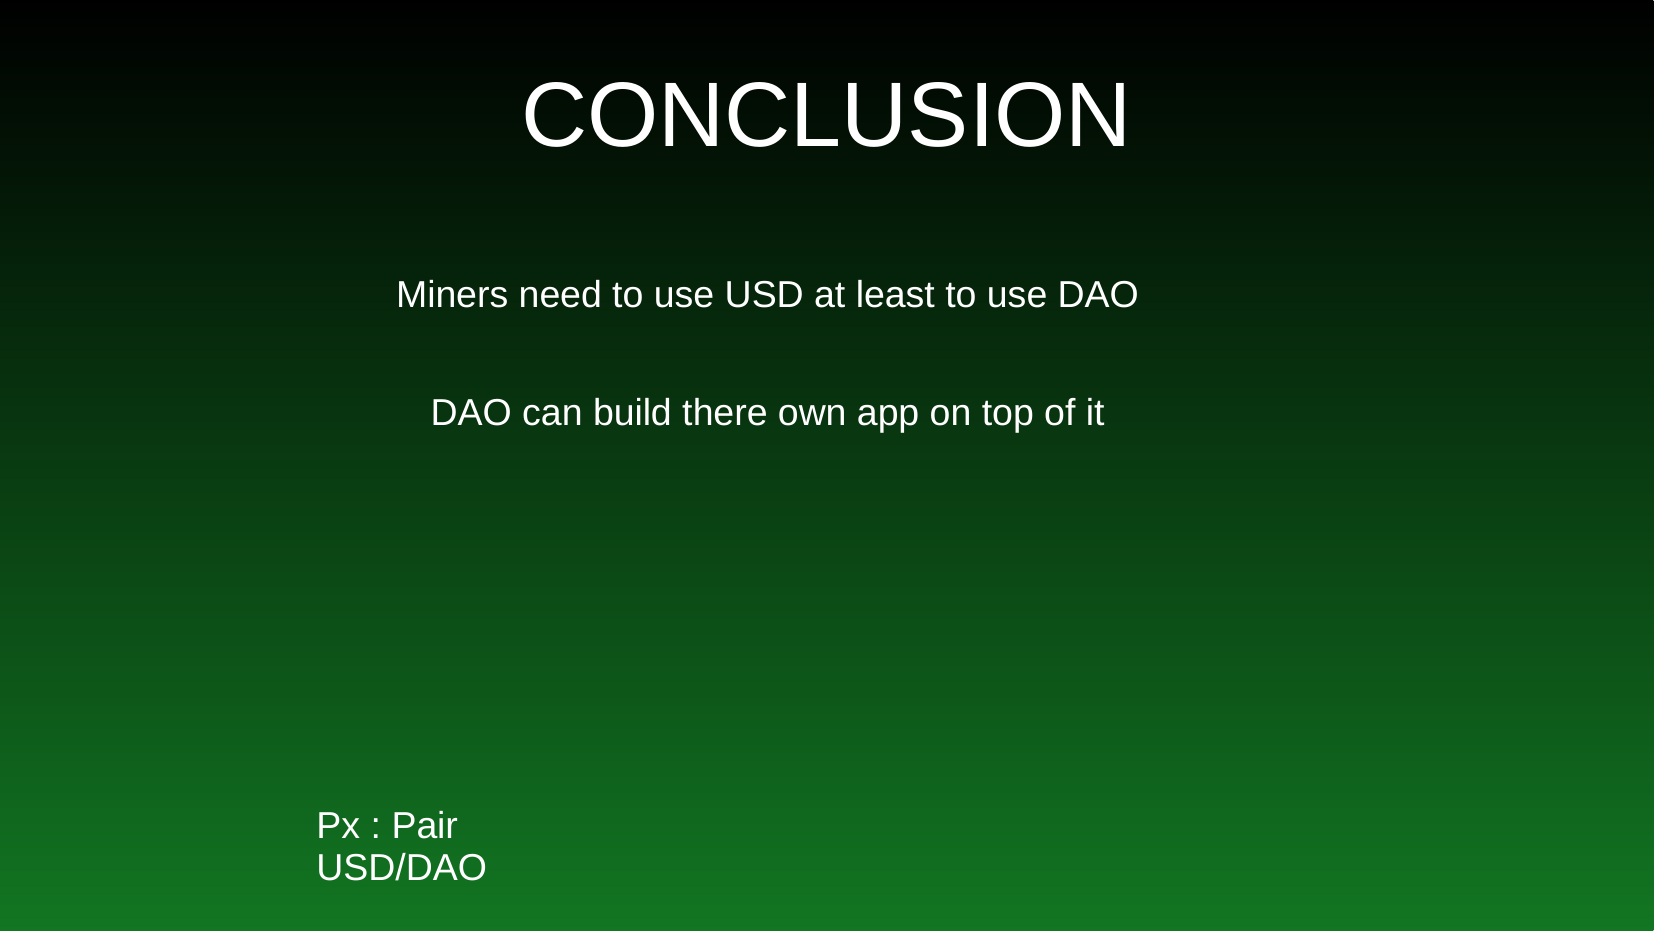

# CONCLUSION
Miners need to use USD at least to use DAO
DAO can build there own app on top of it
Px : Pair
USD/DAO